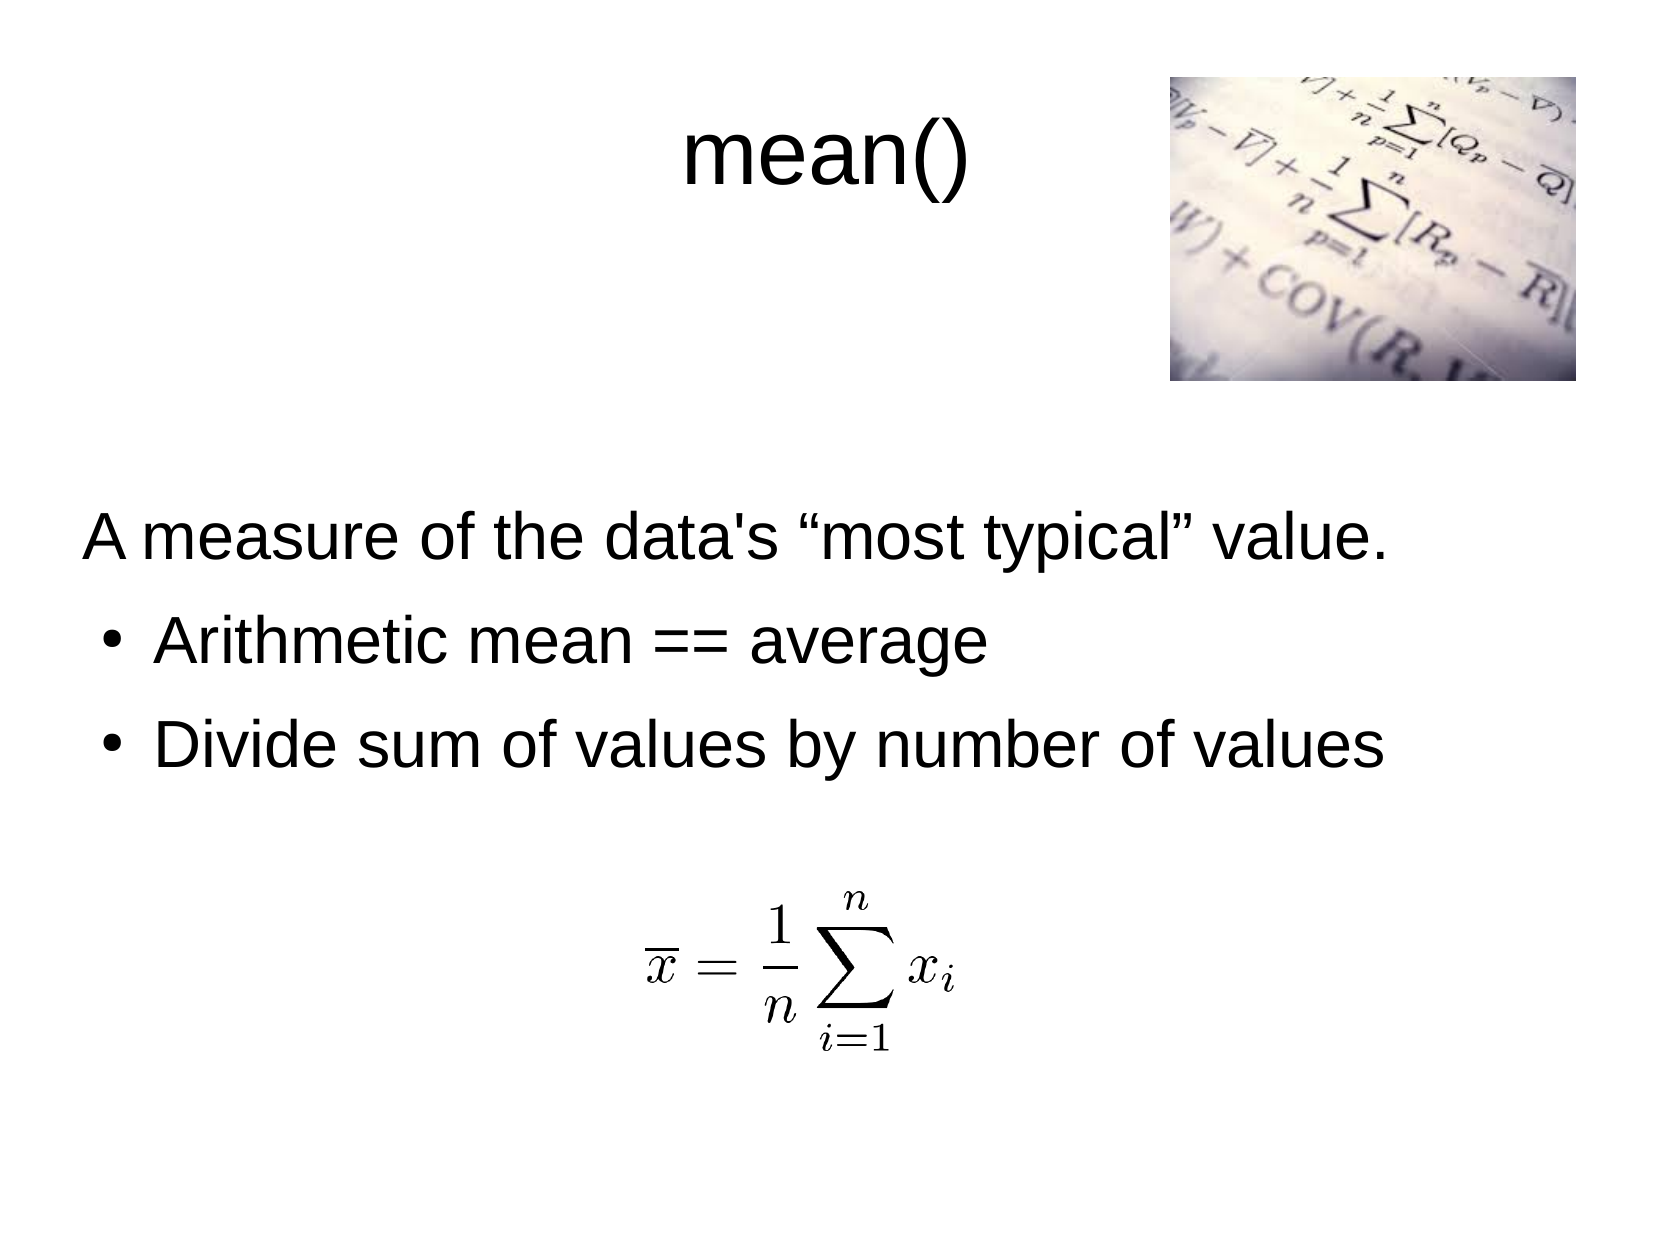

# mean()
A measure of the data's “most typical” value.
Arithmetic mean == average
Divide sum of values by number of values